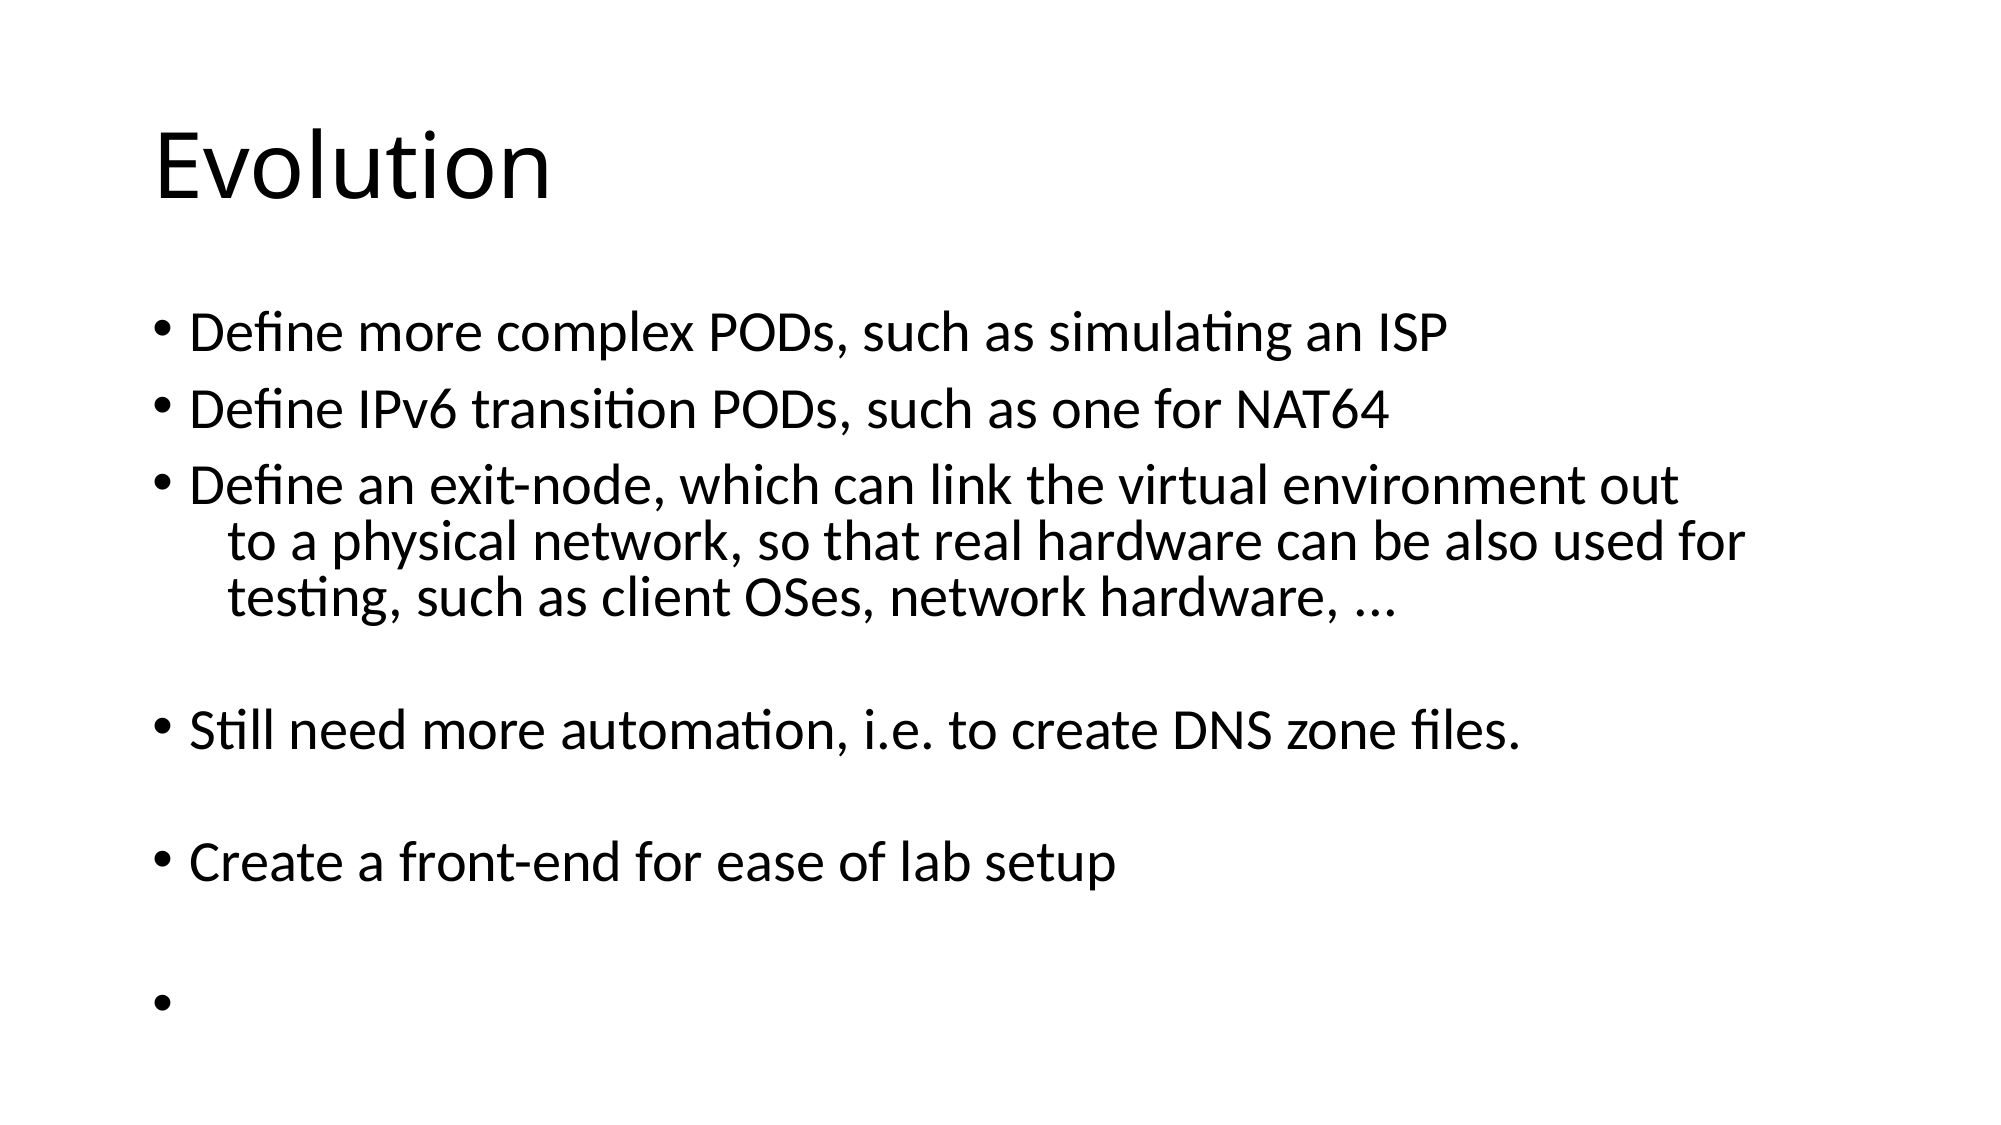

# Evolution
Define more complex PODs, such as simulating an ISP
Define IPv6 transition PODs, such as one for NAT64
Define an exit-node, which can link the virtual environment out
to a physical network, so that real hardware can be also used for testing, such as client OSes, network hardware, ...
Still need more automation, i.e. to create DNS zone files.
Create a front-end for ease of lab setup